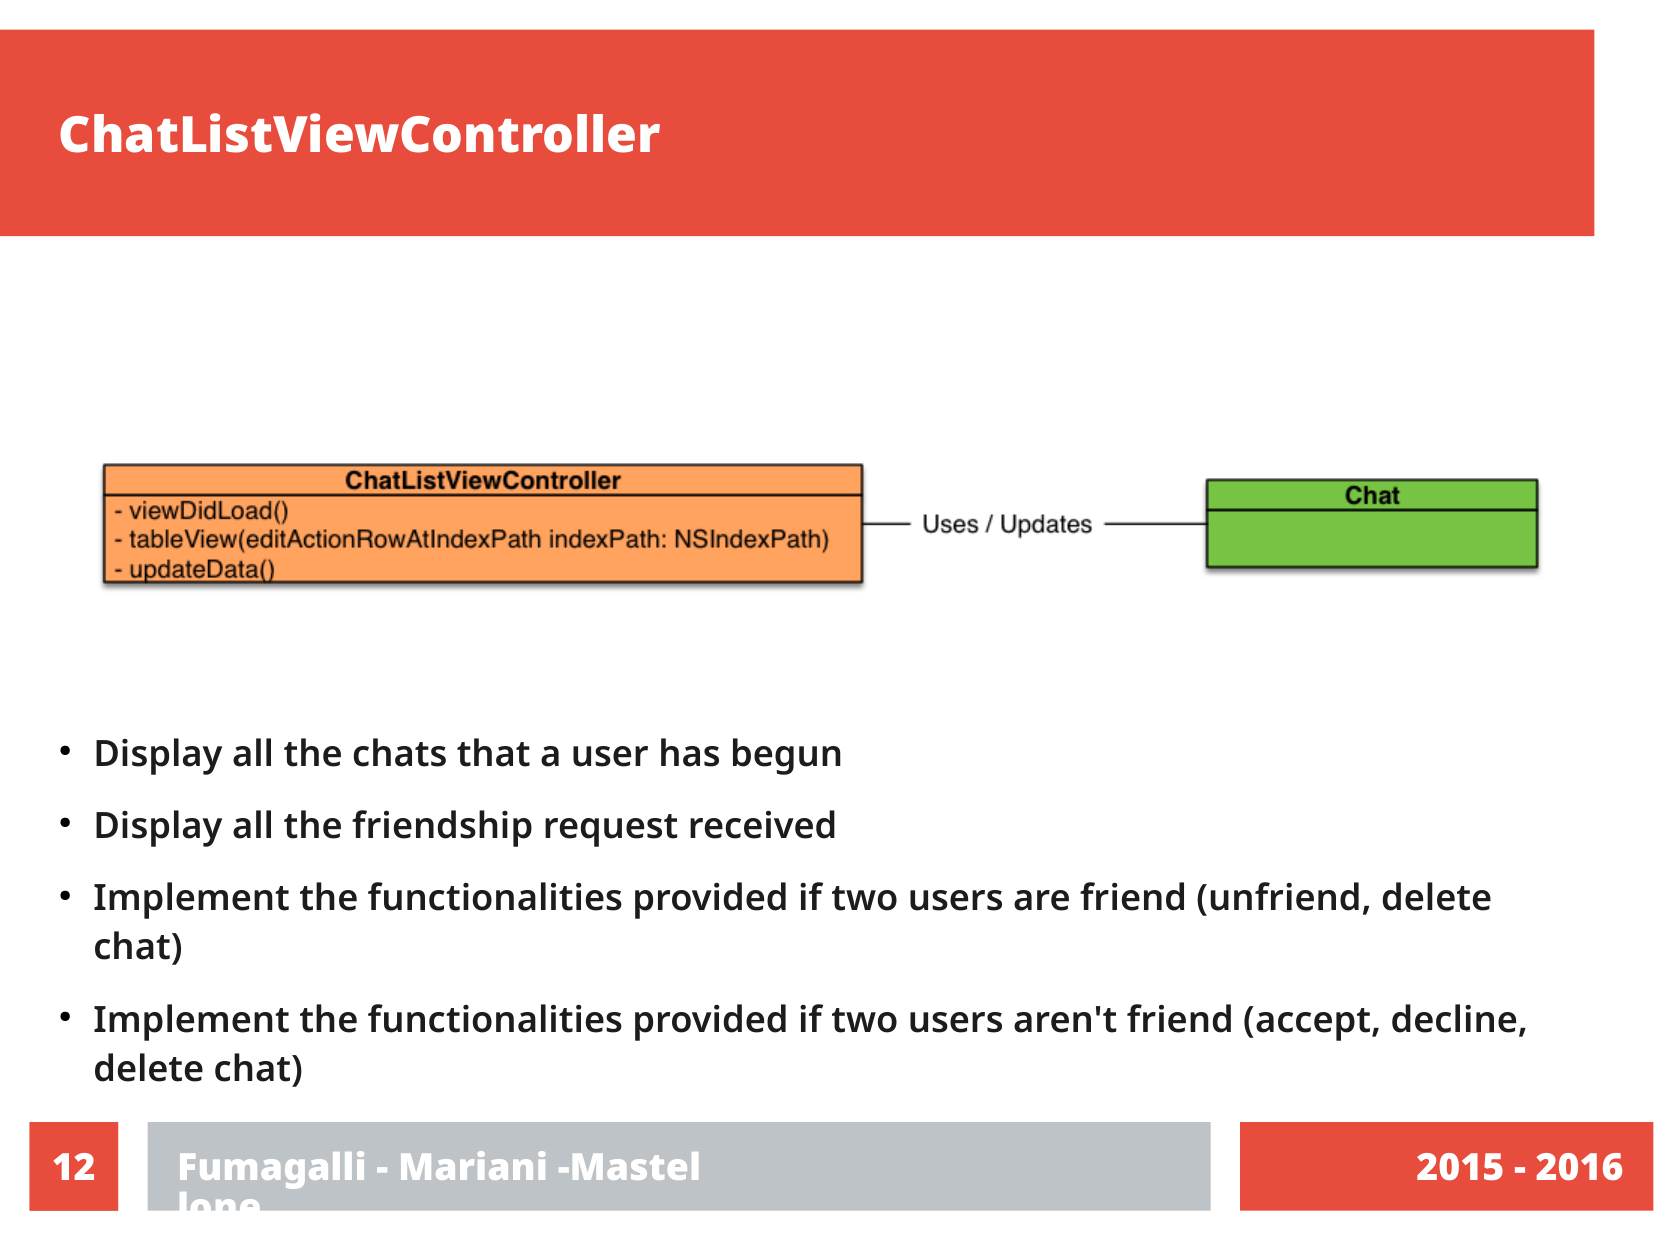

# ChatListViewController
Display all the chats that a user has begun
Display all the friendship request received
Implement the functionalities provided if two users are friend (unfriend, delete chat)
Implement the functionalities provided if two users aren't friend (accept, decline, delete chat)
12
Fumagalli - Mariani -Mastellone
2015 - 2016